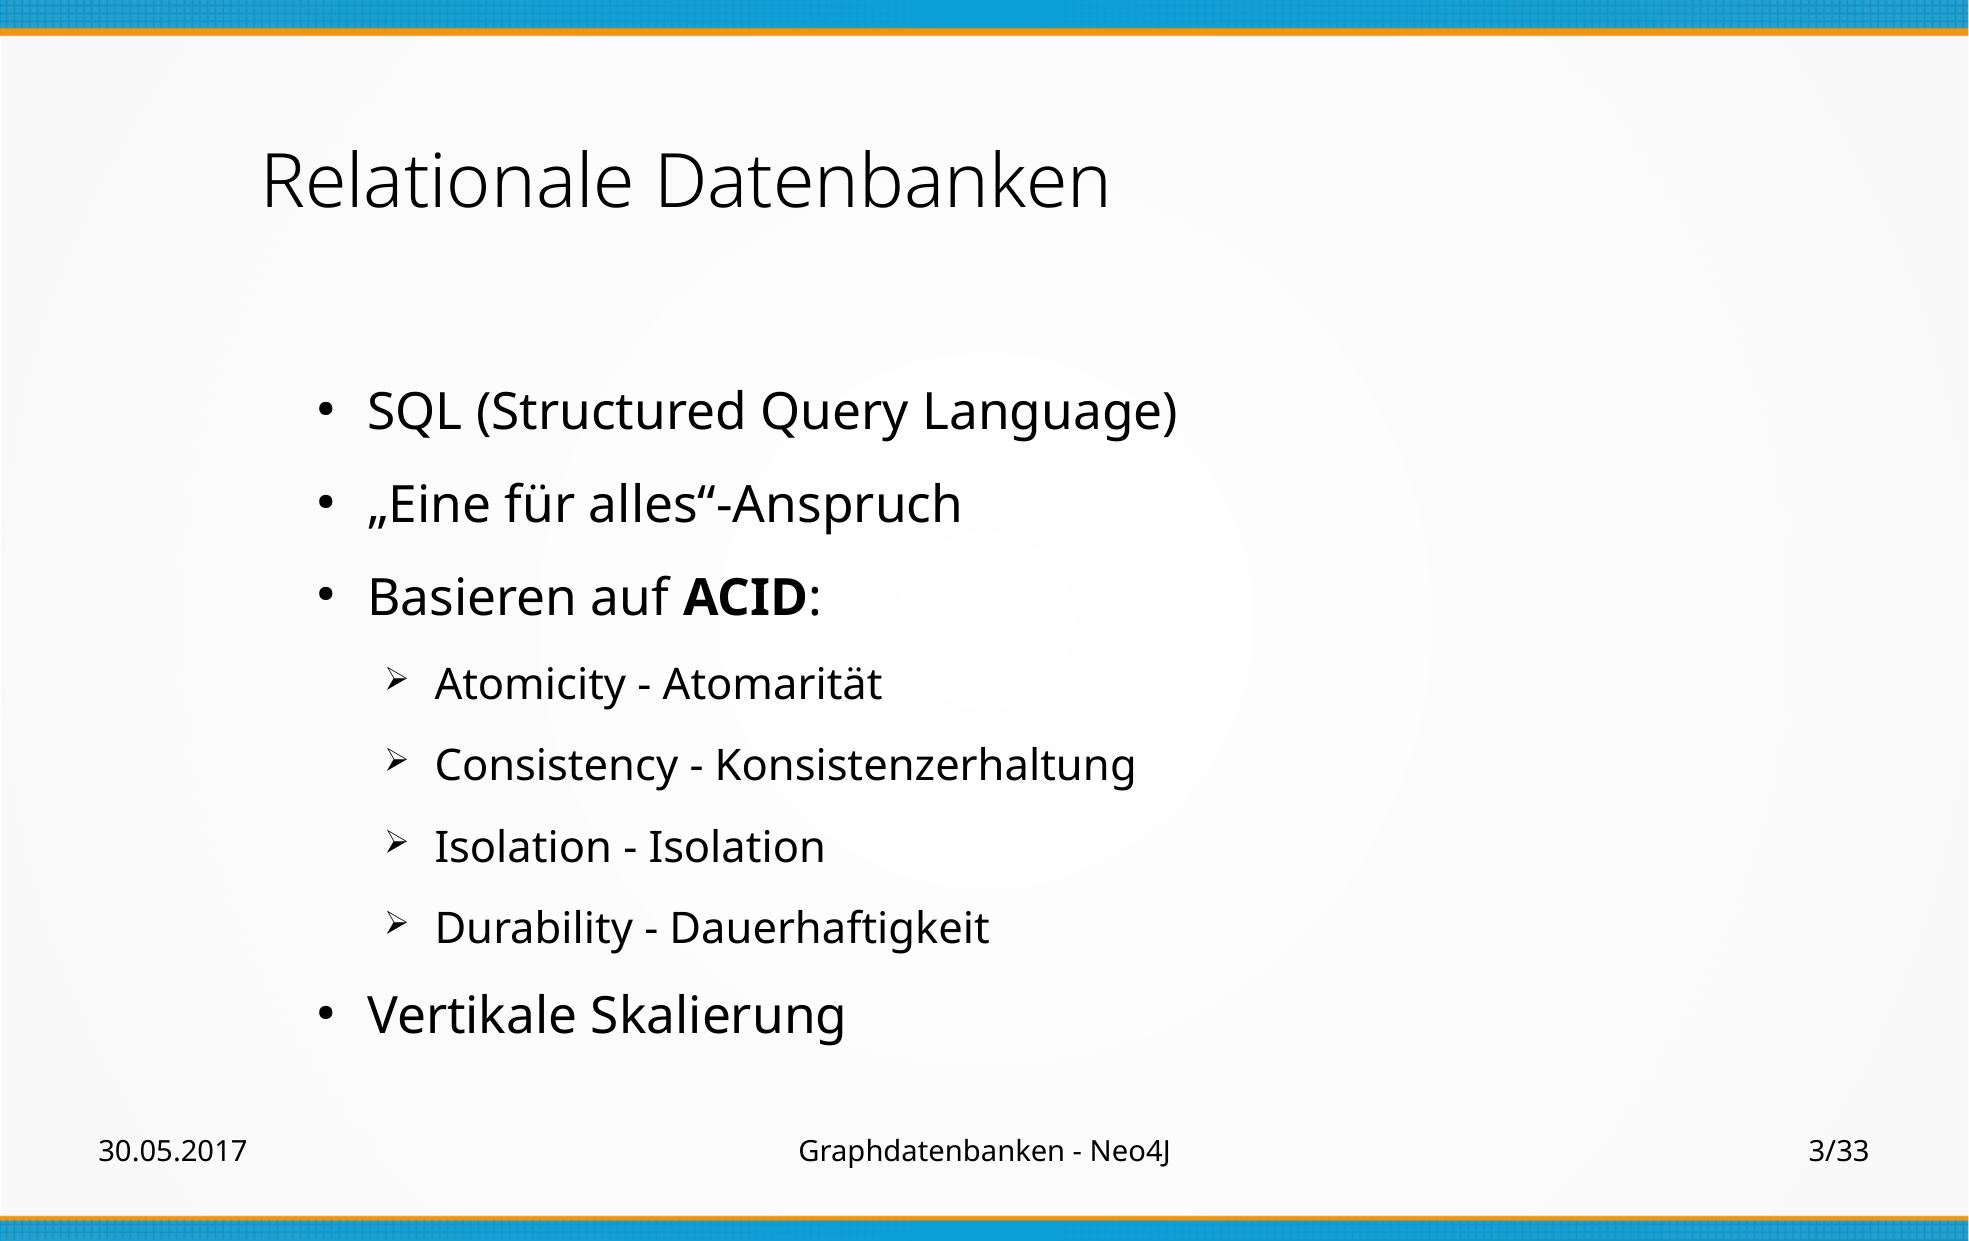

# Relationale Datenbanken
SQL (Structured Query Language)
„Eine für alles“-Anspruch
Basieren auf ACID:
Atomicity - Atomarität
Consistency - Konsistenzerhaltung
Isolation - Isolation
Durability - Dauerhaftigkeit
Vertikale Skalierung
30.05.2017
Graphdatenbanken - Neo4J
3